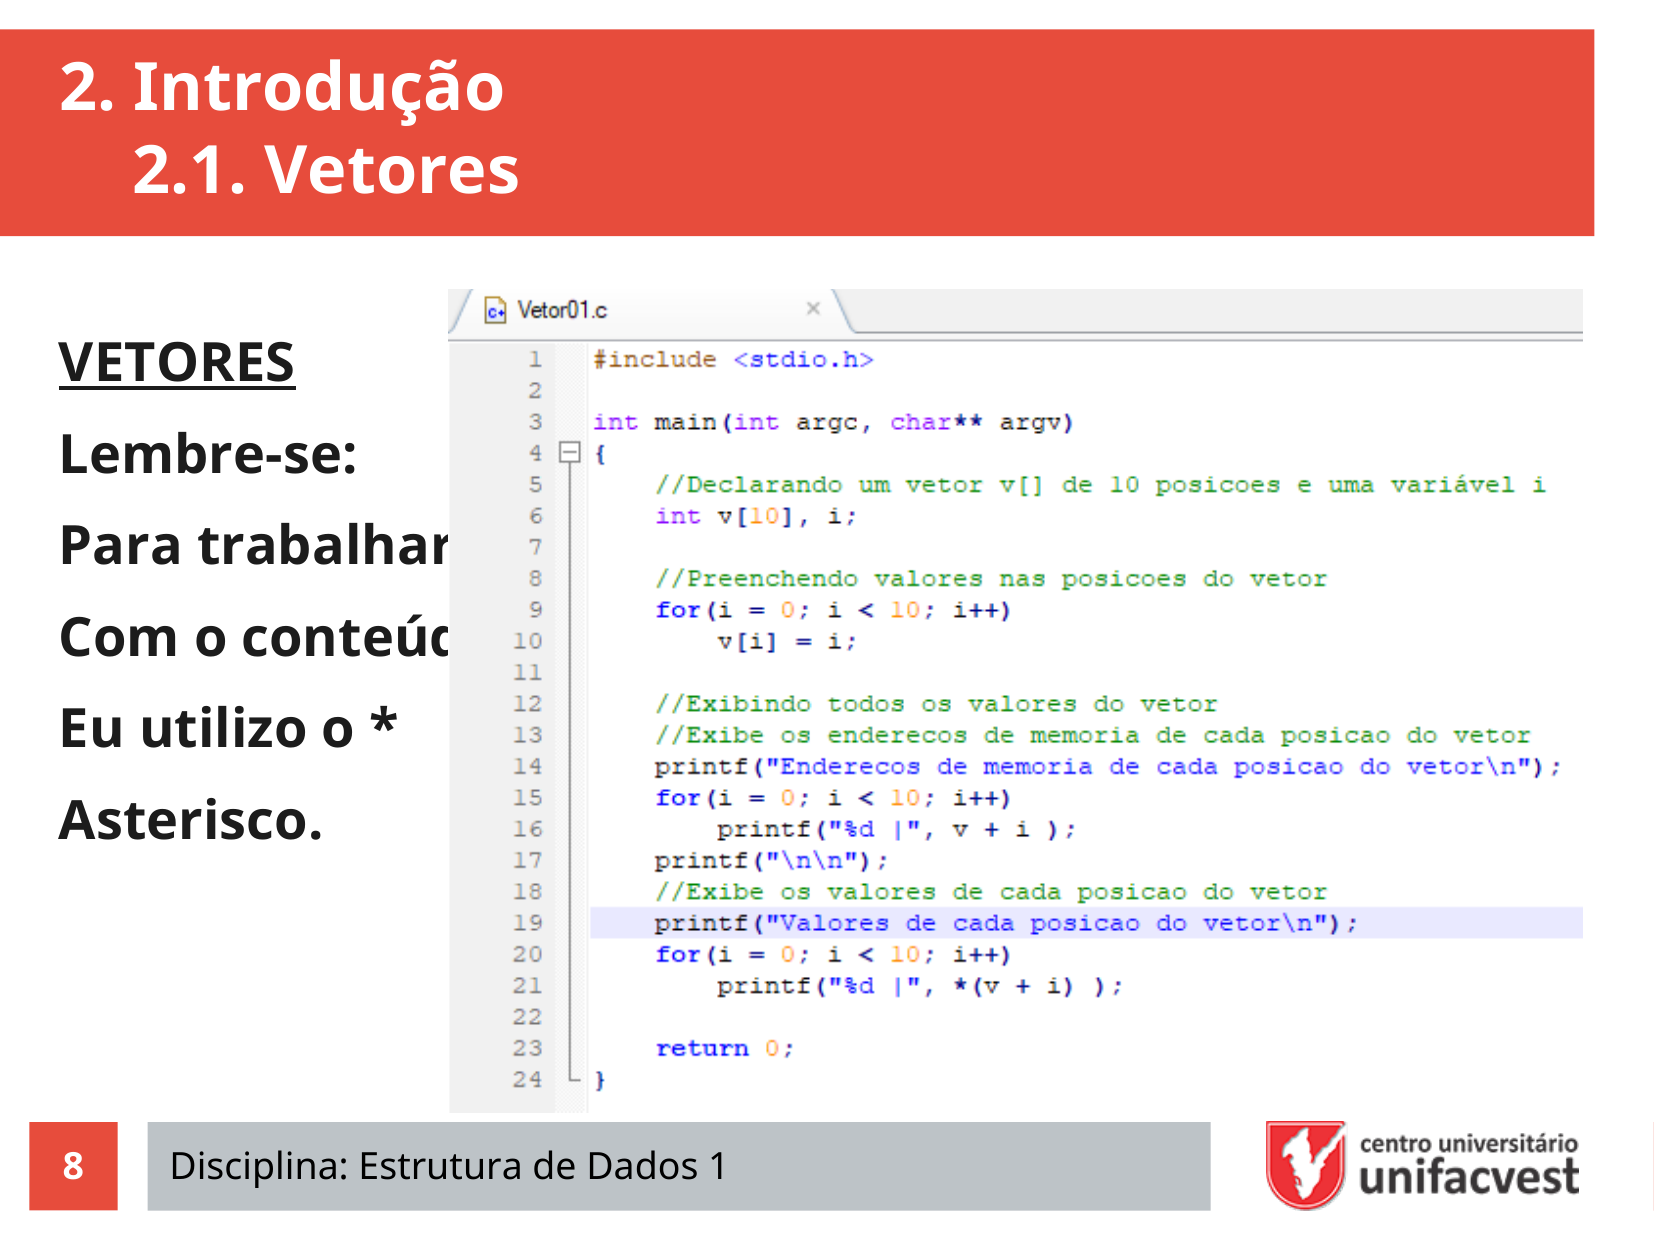

# 2. Introdução 2.1. Vetores
VETORES
Lembre-se:
Para trabalhar
Com o conteúdo
Eu utilizo o *
Asterisco.
8
Disciplina: Estrutura de Dados 1